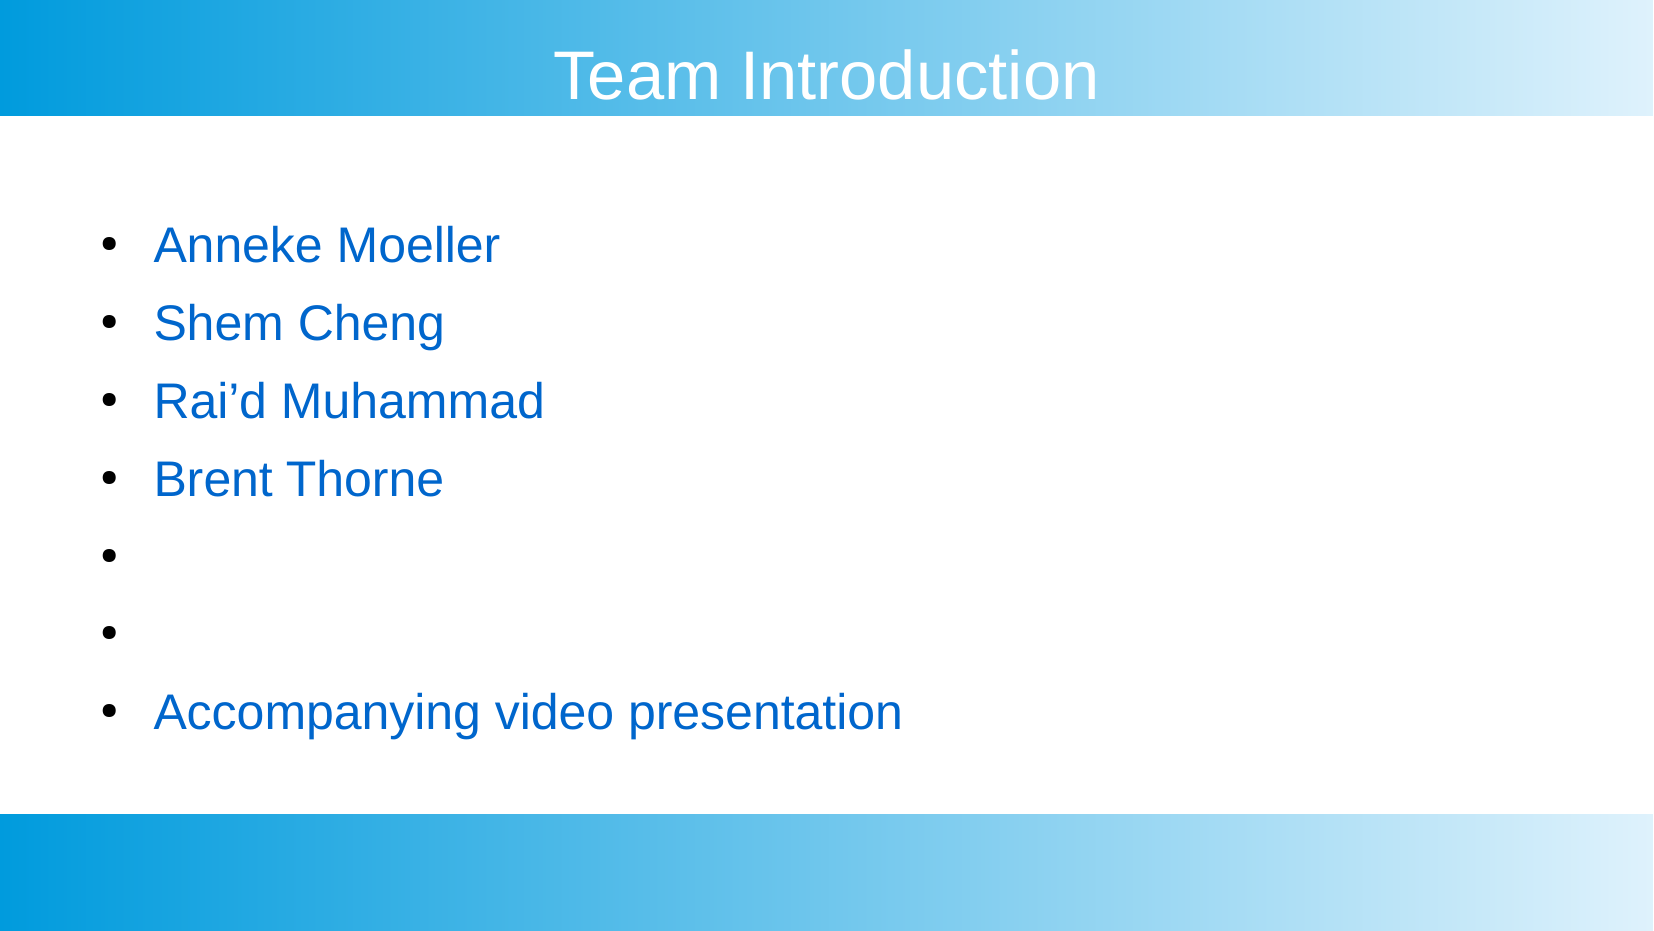

# Team Introduction
Anneke Moeller
Shem Cheng
Rai’d Muhammad
Brent Thorne
Accompanying video presentation